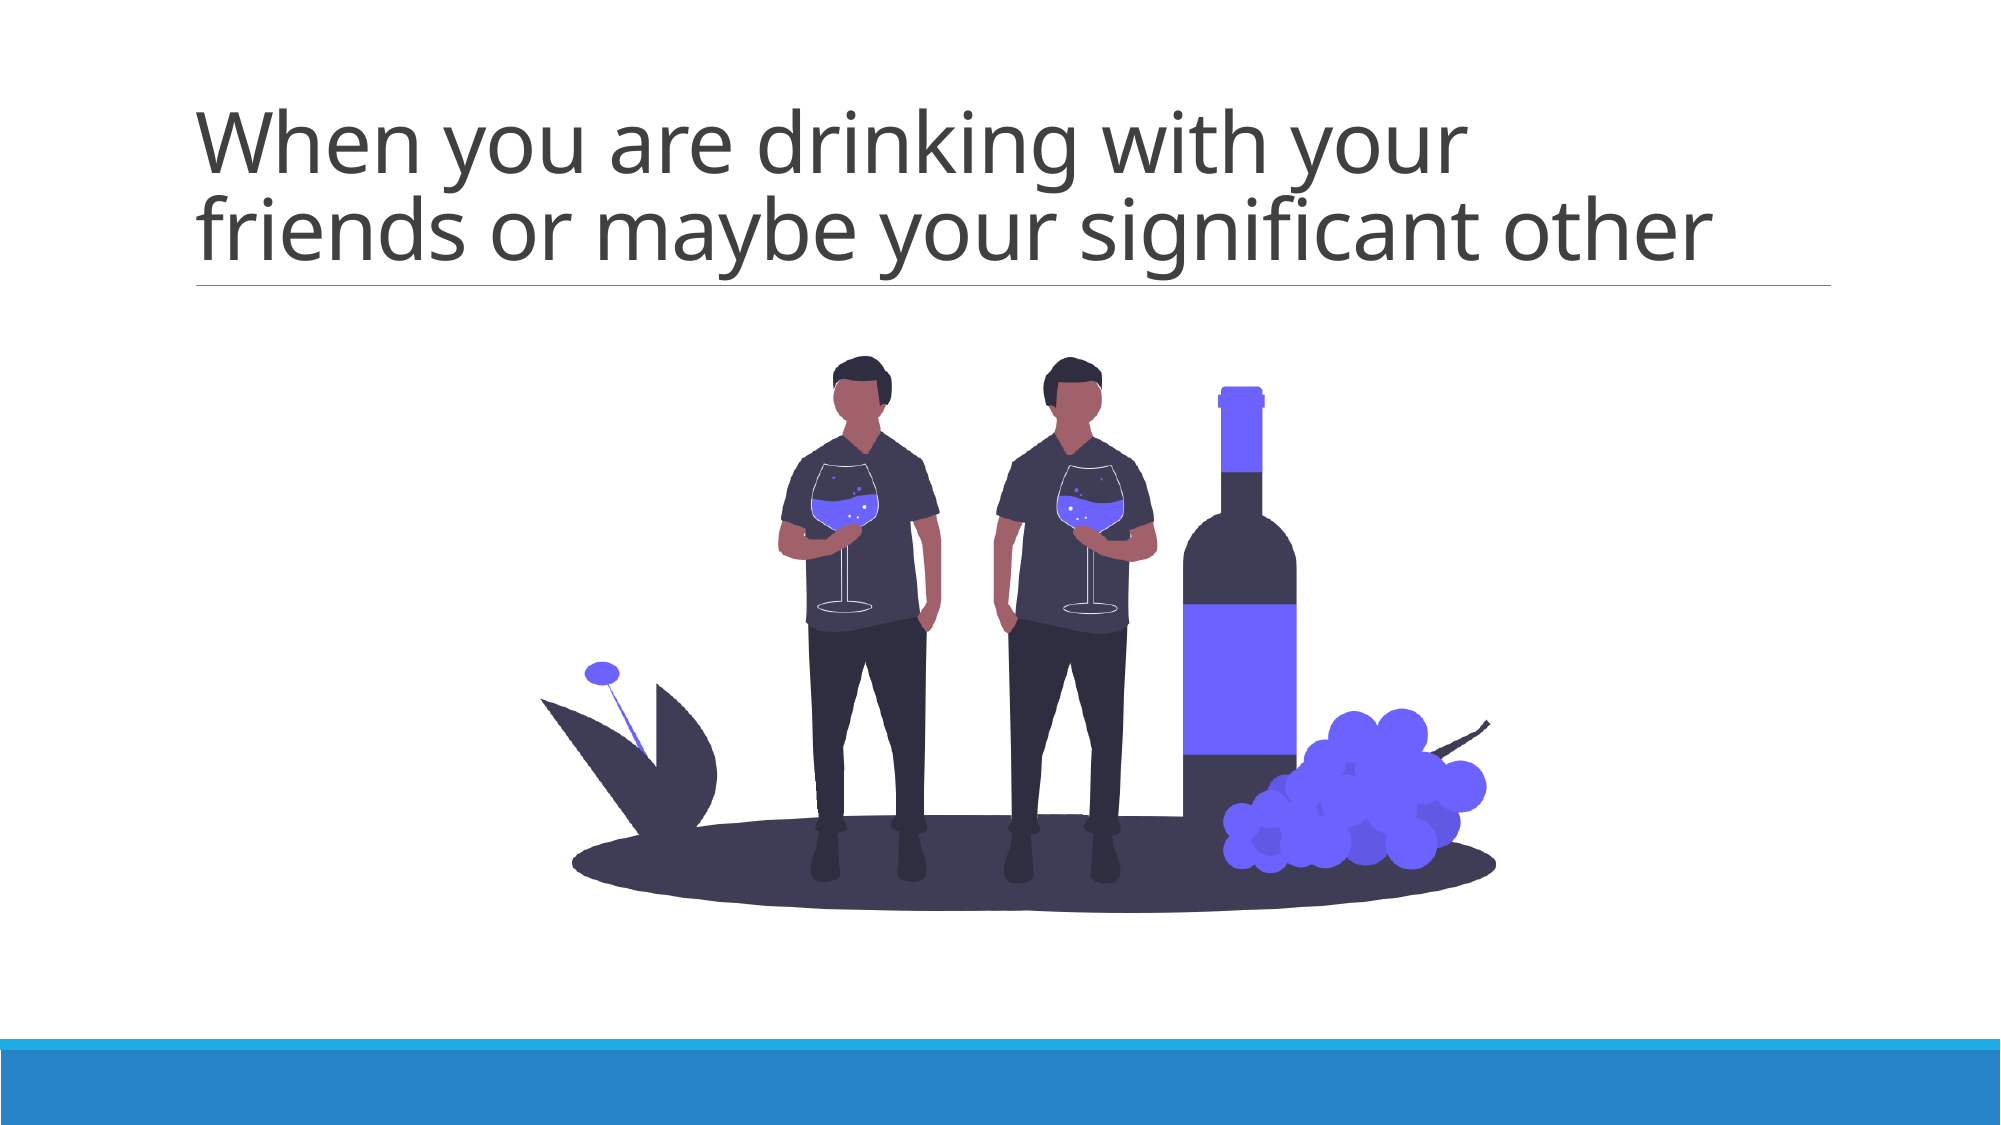

# When you are drinking with your friends or maybe your significant other